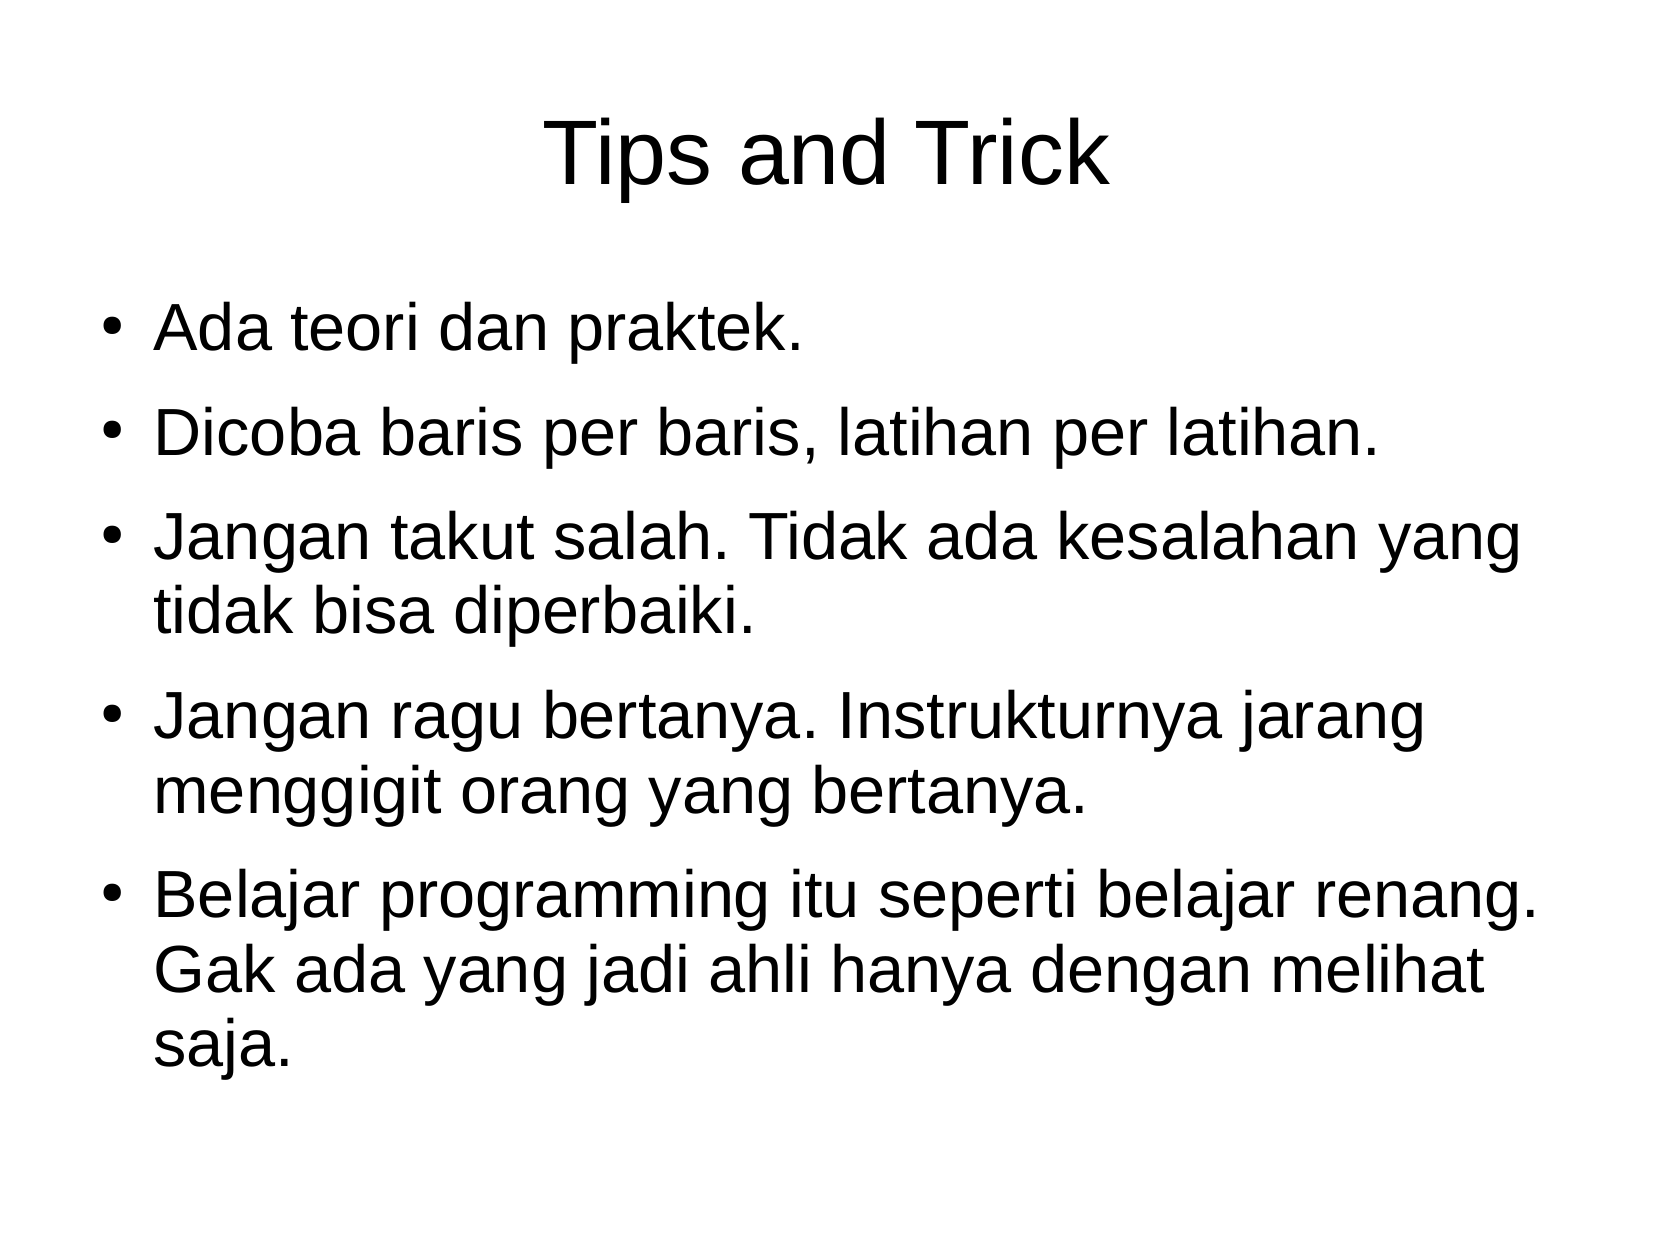

# Tips and Trick
Ada teori dan praktek.
Dicoba baris per baris, latihan per latihan.
Jangan takut salah. Tidak ada kesalahan yang tidak bisa diperbaiki.
Jangan ragu bertanya. Instrukturnya jarang menggigit orang yang bertanya.
Belajar programming itu seperti belajar renang. Gak ada yang jadi ahli hanya dengan melihat saja.